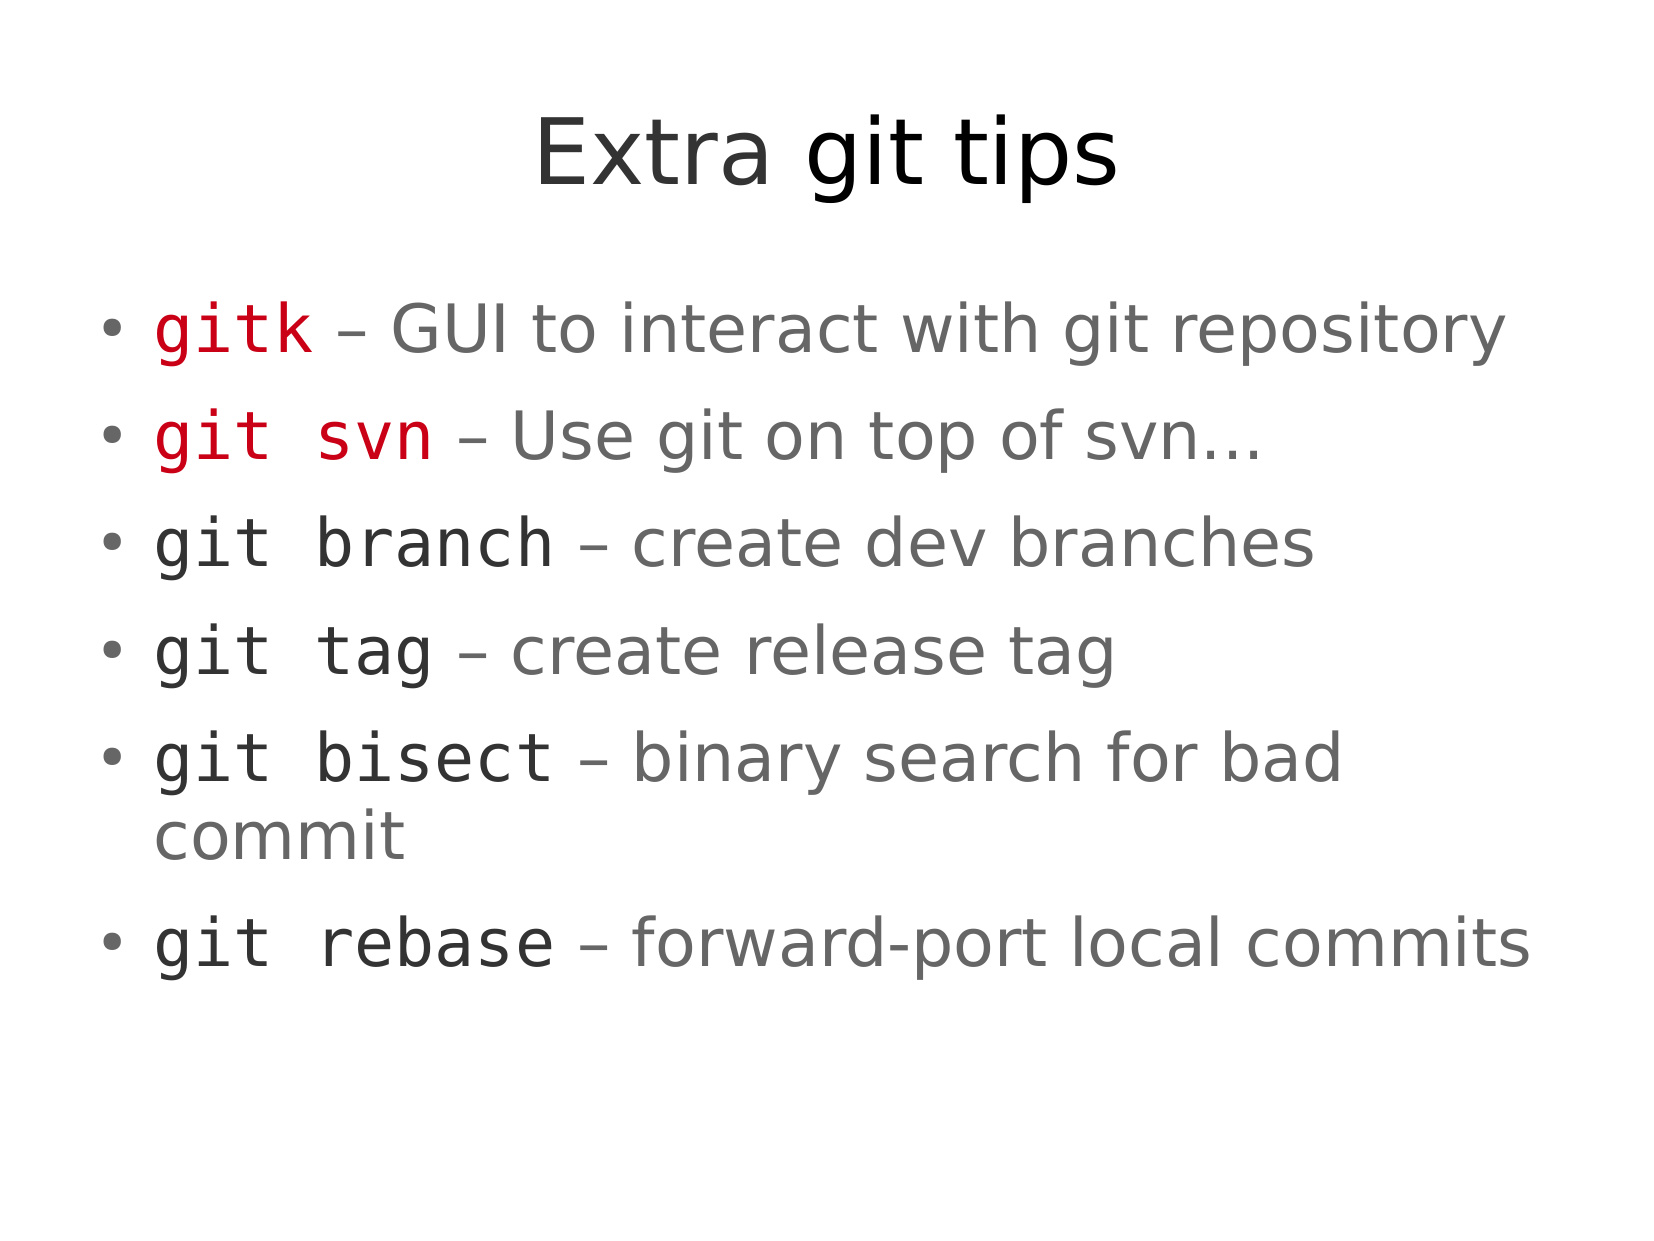

# Extra git tips
gitk – GUI to interact with git repository
git svn – Use git on top of svn...
git branch – create dev branches
git tag – create release tag
git bisect – binary search for bad commit
git rebase – forward-port local commits